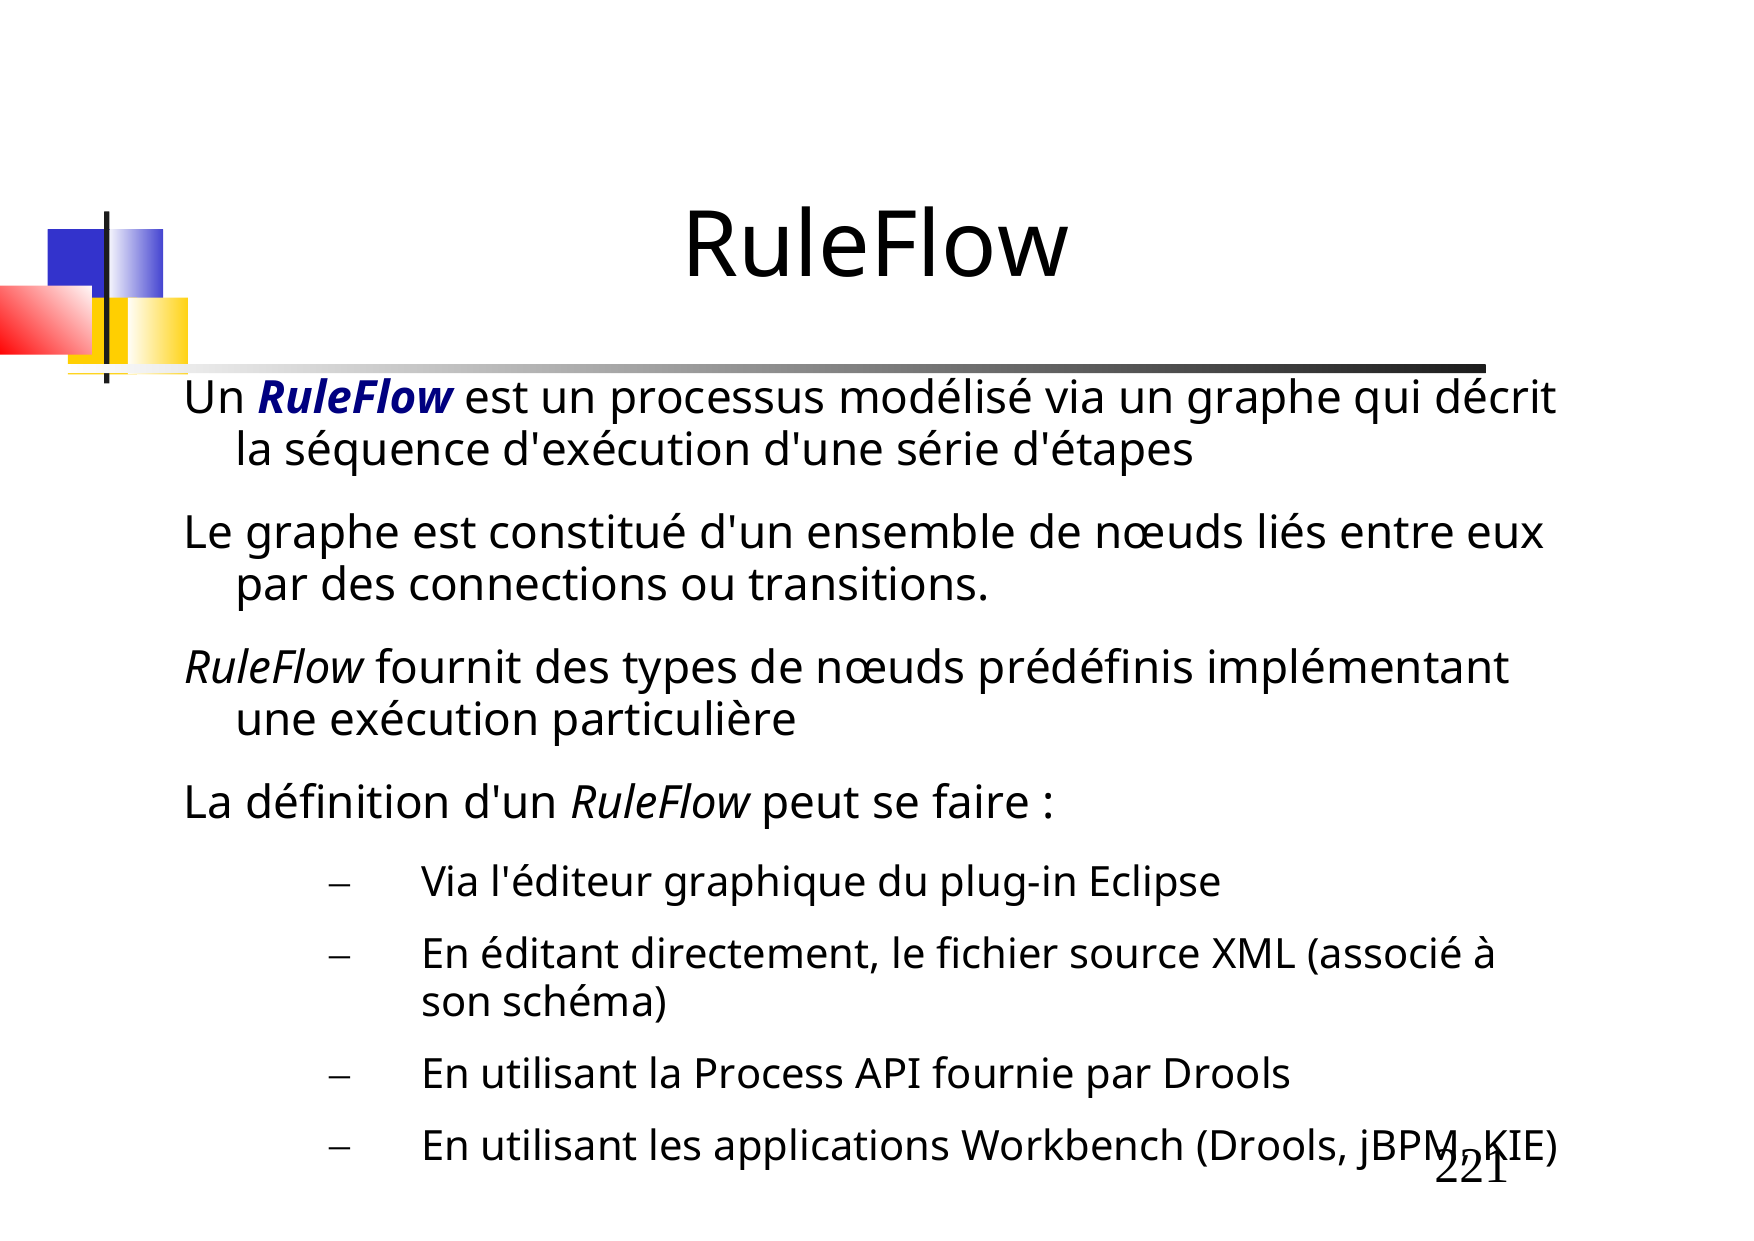

# RuleFlow
Un RuleFlow est un processus modélisé via un graphe qui décrit la séquence d'exécution d'une série d'étapes
Le graphe est constitué d'un ensemble de nœuds liés entre eux par des connections ou transitions.
RuleFlow fournit des types de nœuds prédéfinis implémentant une exécution particulière
La définition d'un RuleFlow peut se faire :
Via l'éditeur graphique du plug-in Eclipse
En éditant directement, le fichier source XML (associé à son schéma)
En utilisant la Process API fournie par Drools
En utilisant les applications Workbench (Drools, jBPM, KIE)